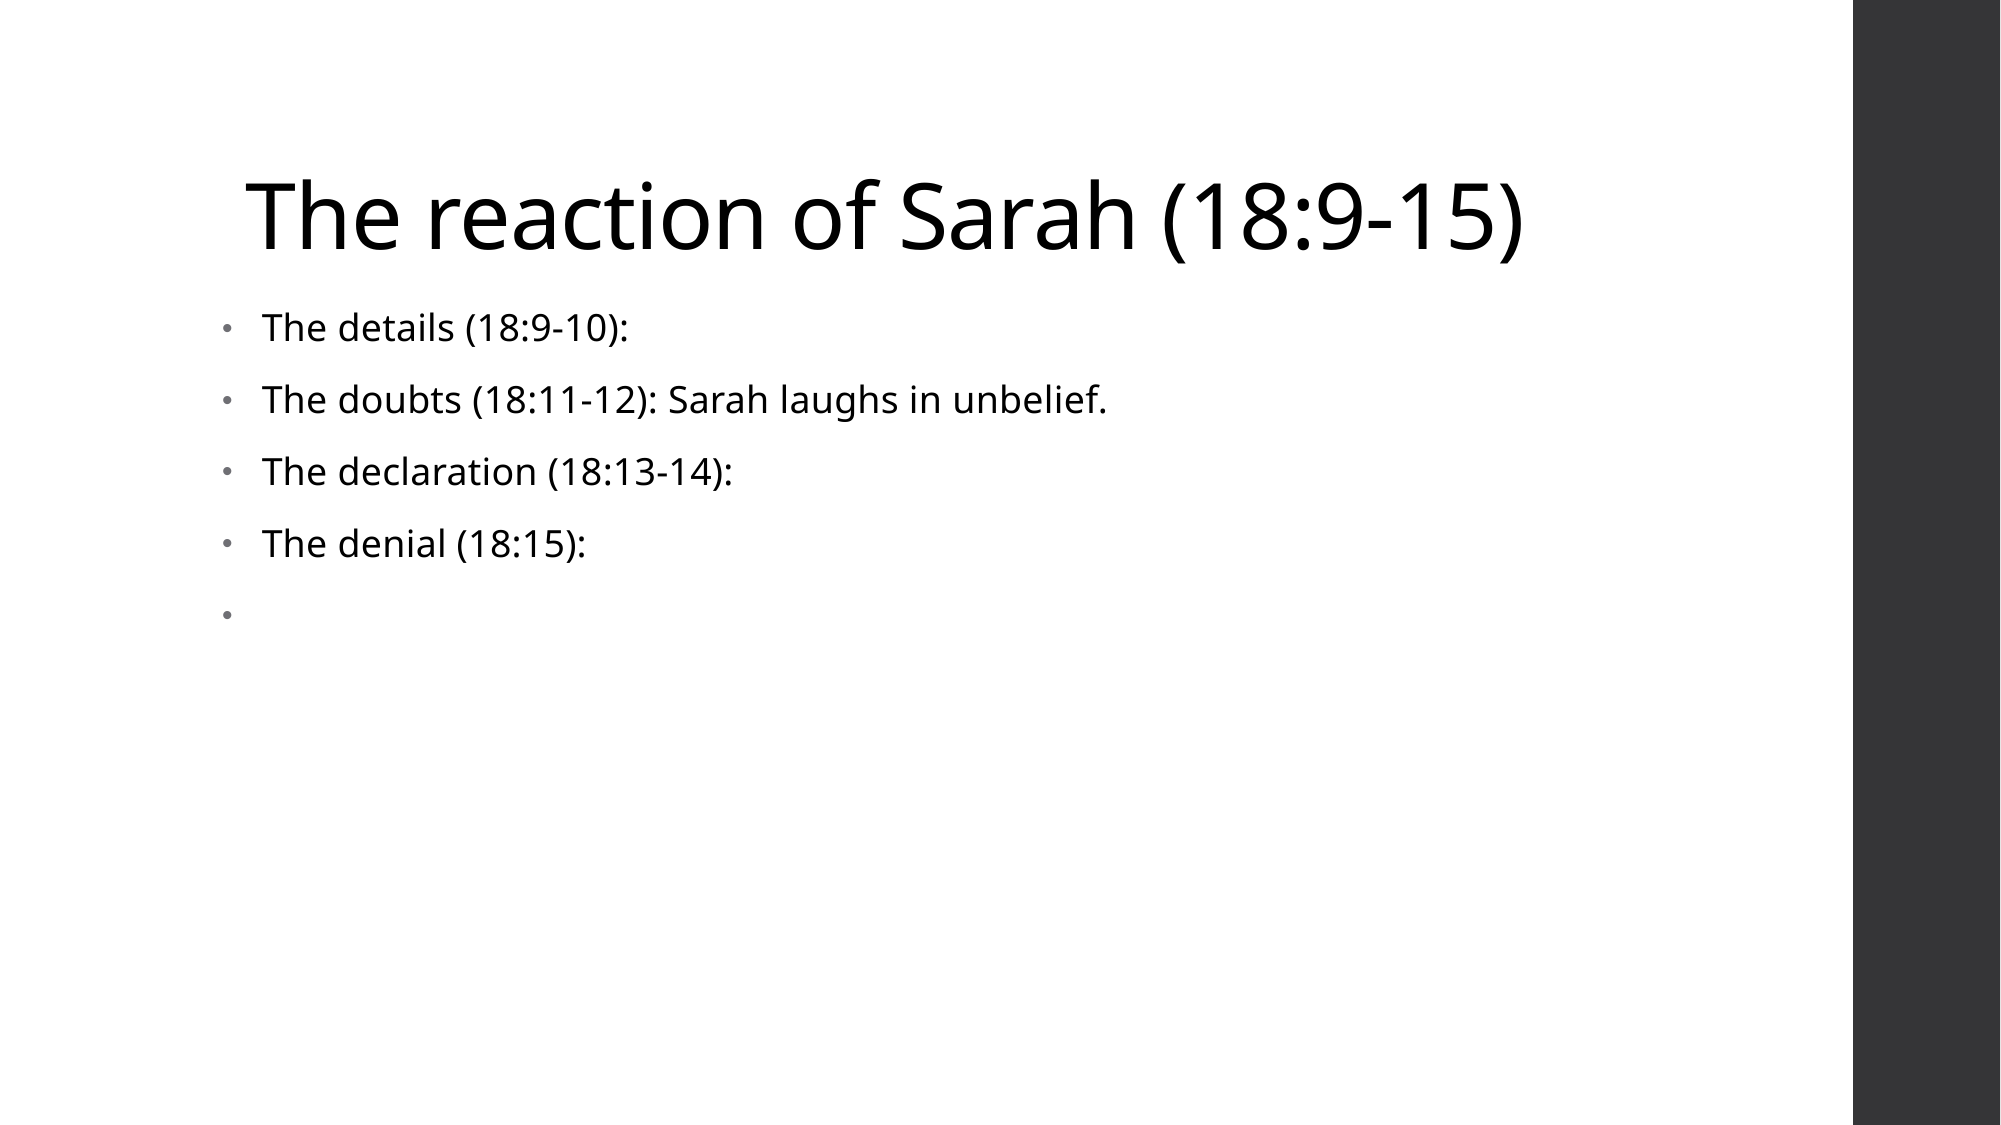

# The reaction of Sarah (18:9-15)
 The details (18:9-10):
 The doubts (18:11-12): Sarah laughs in unbelief.
 The declaration (18:13-14):
 The denial (18:15):